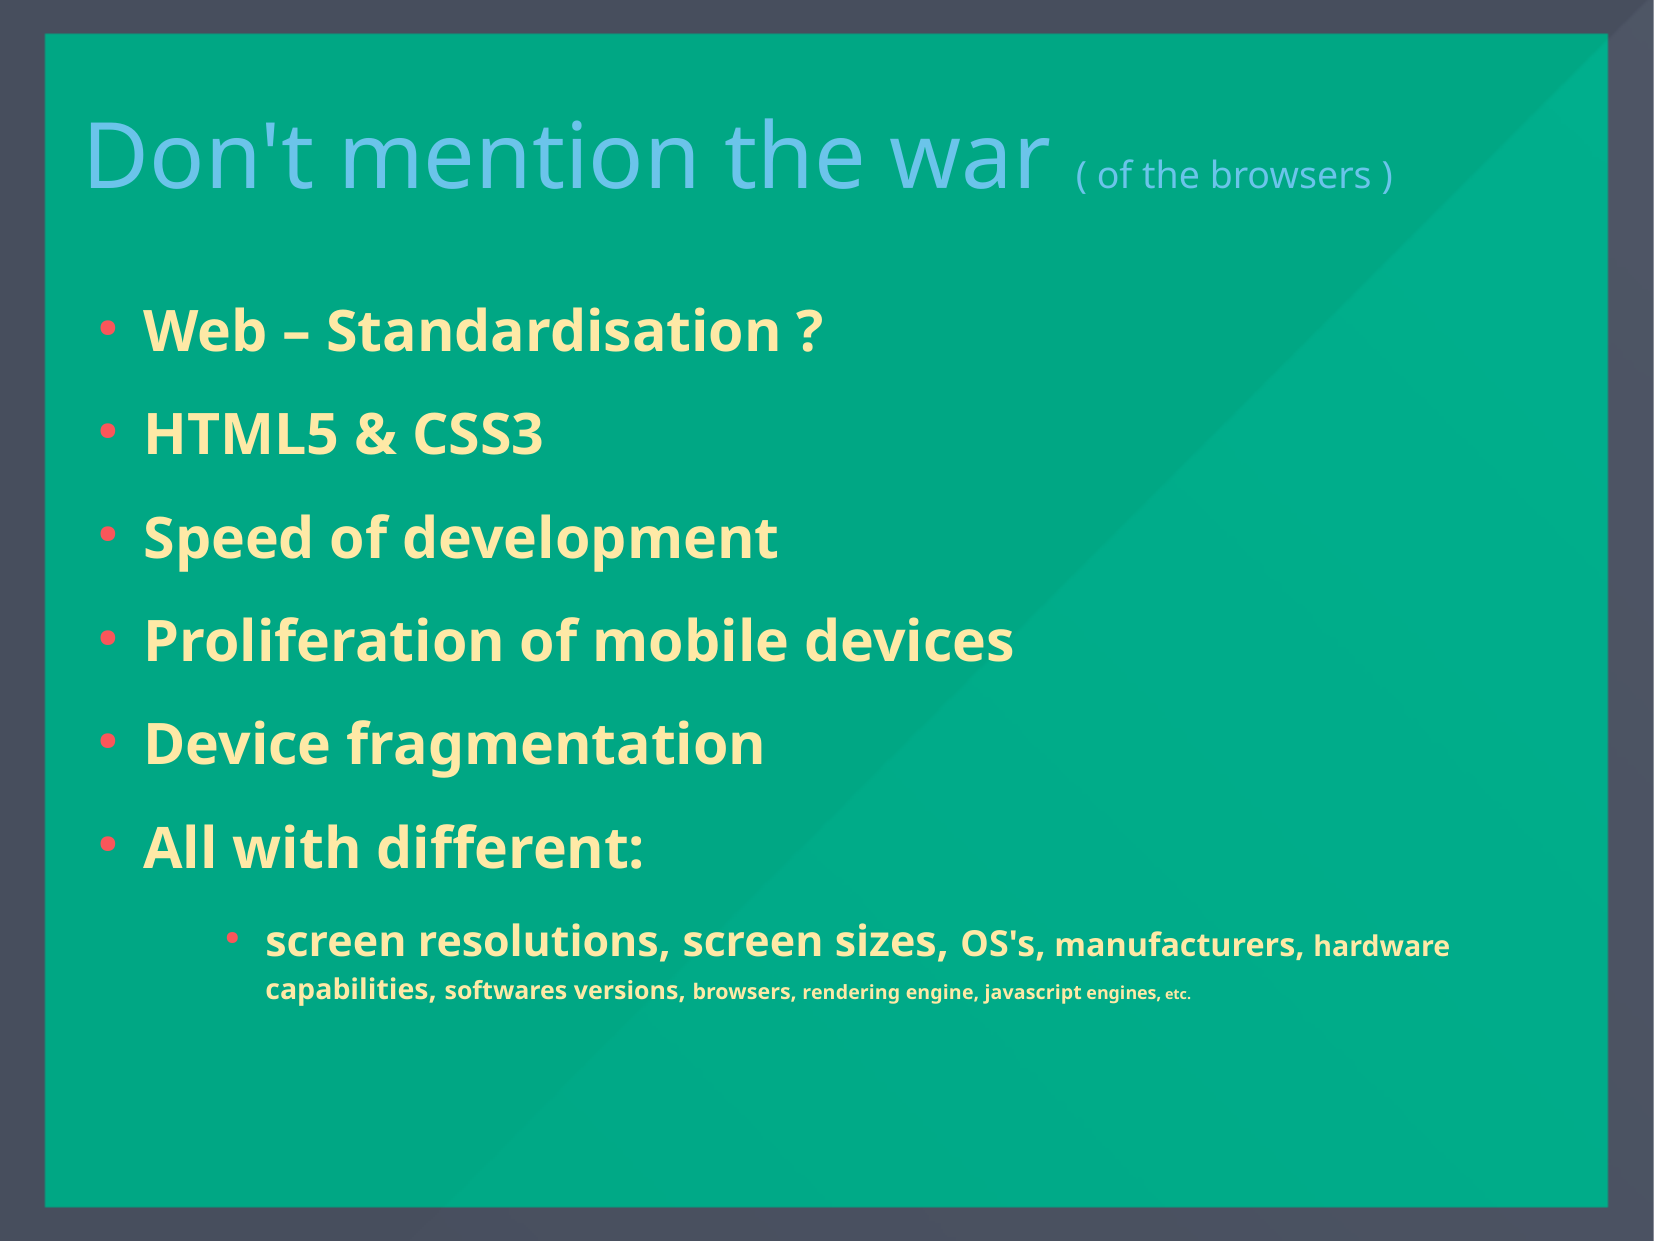

# Don't mention the war ( of the browsers )
Web – Standardisation ?
HTML5 & CSS3
Speed of development
Proliferation of mobile devices
Device fragmentation
All with different:
screen resolutions, screen sizes, OS's, manufacturers, hardware capabilities, softwares versions, browsers, rendering engine, javascript engines, etc.